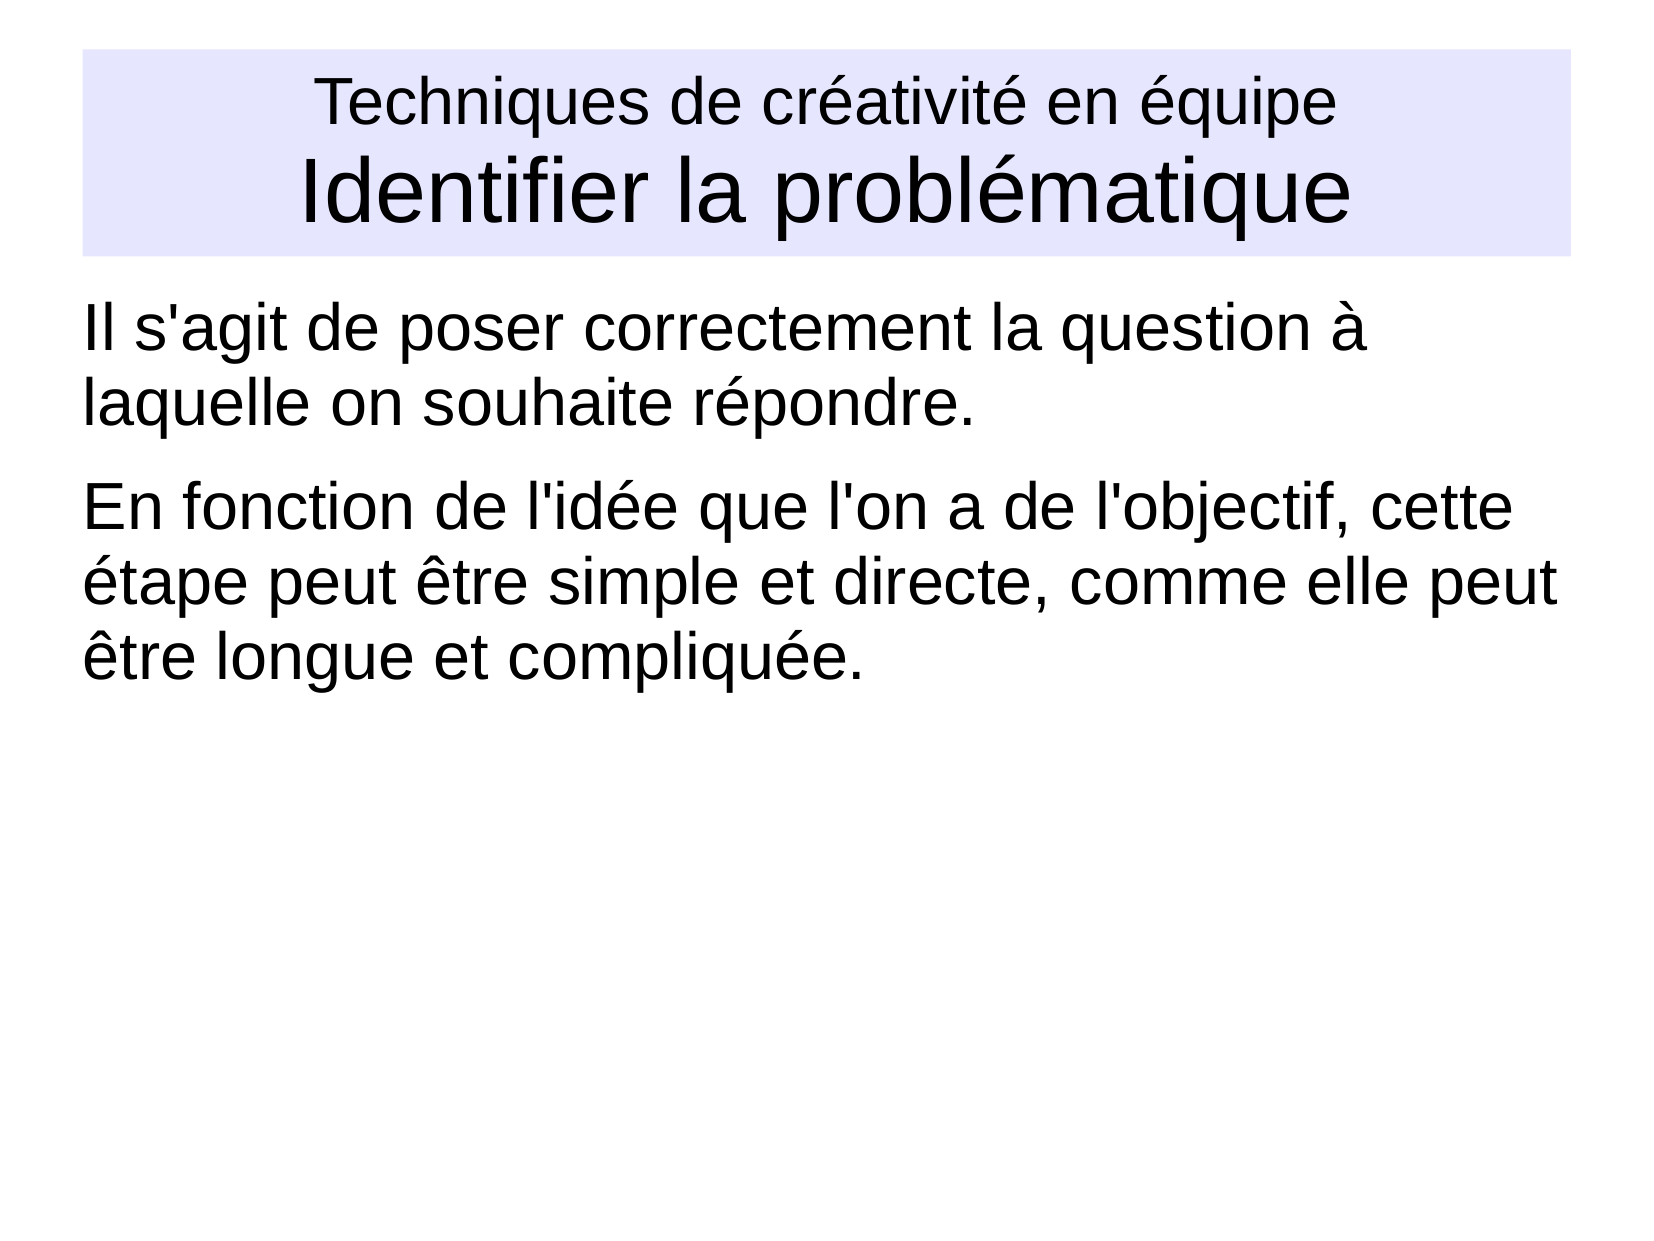

# Techniques de créativité en équipe Identifier la problématique
Il s'agit de poser correctement la question à laquelle on souhaite répondre.
En fonction de l'idée que l'on a de l'objectif, cette étape peut être simple et directe, comme elle peut être longue et compliquée.